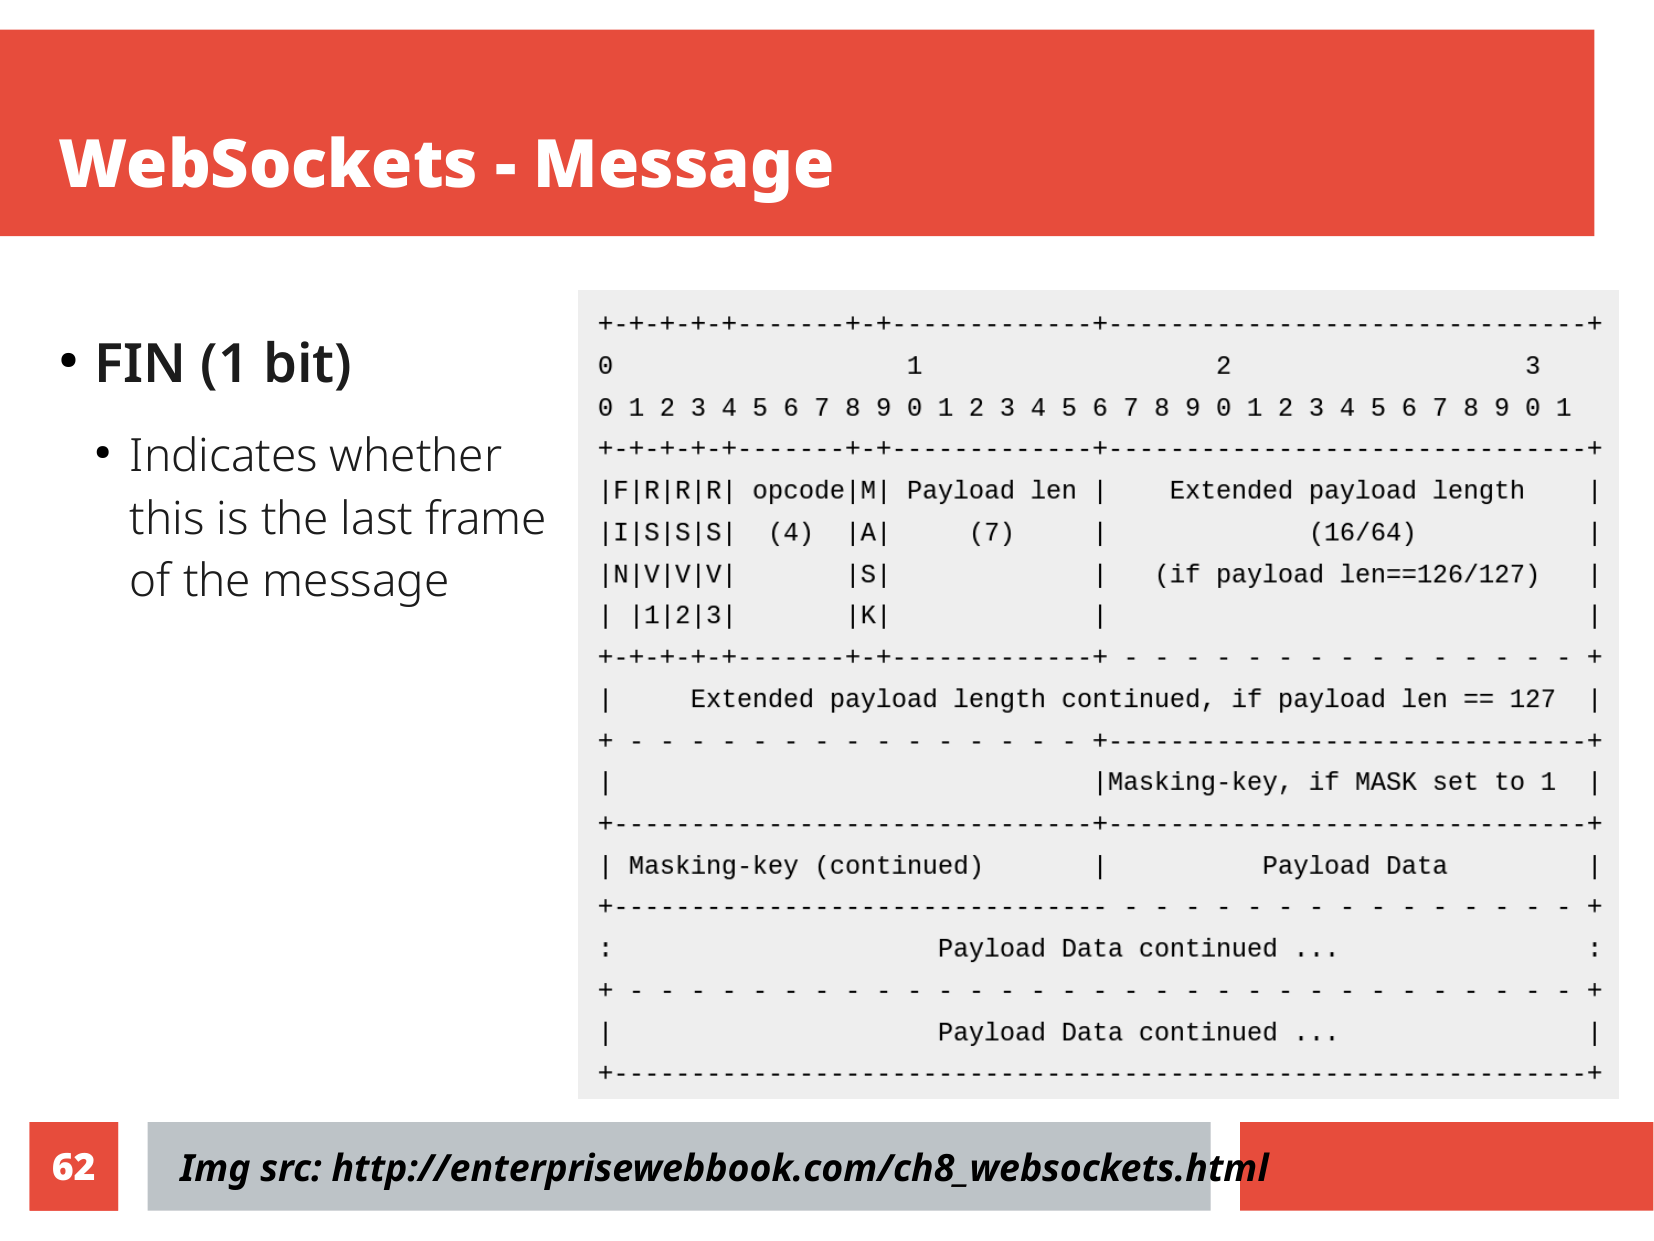

# WebSockets - Message
FIN (1 bit)
Indicates whether this is the last frame of the message
62
Img src: http://enterprisewebbook.com/ch8_websockets.html